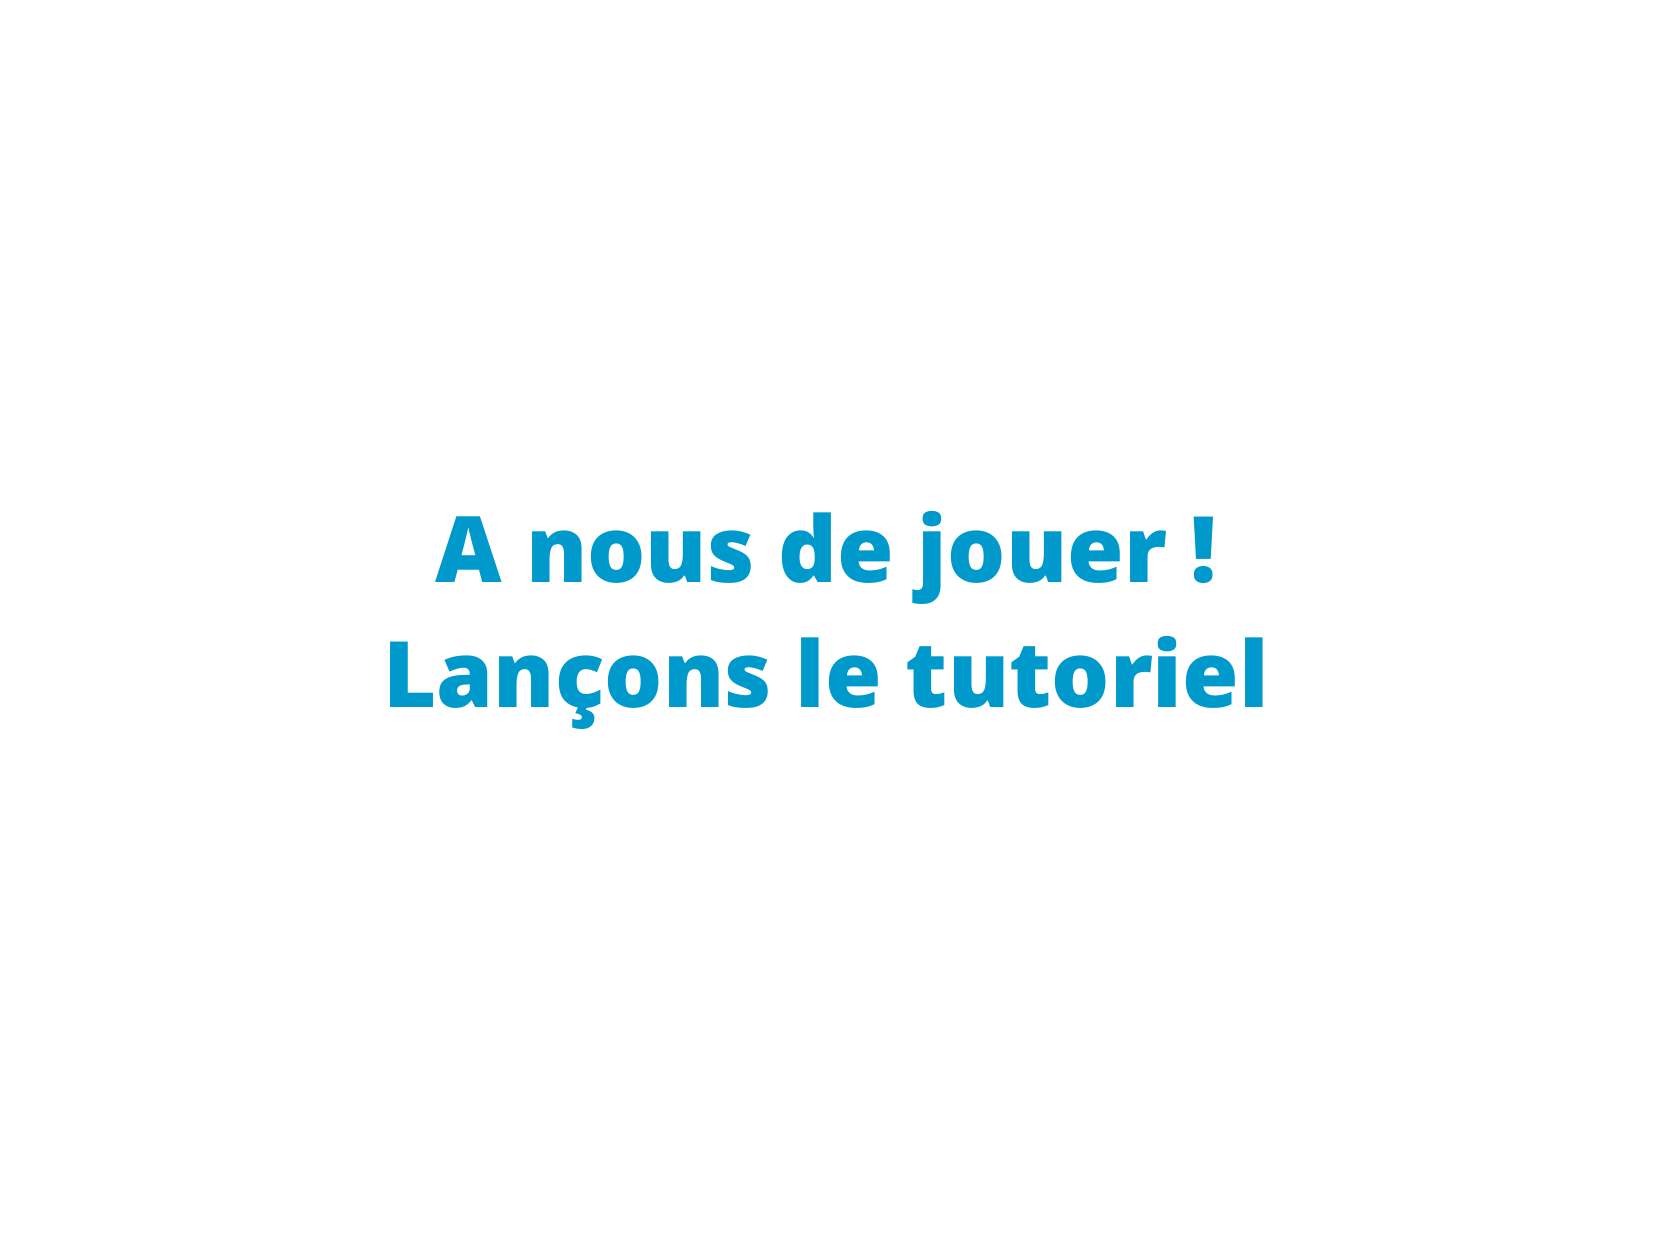

# A nous de jouer ! Lançons le tutoriel